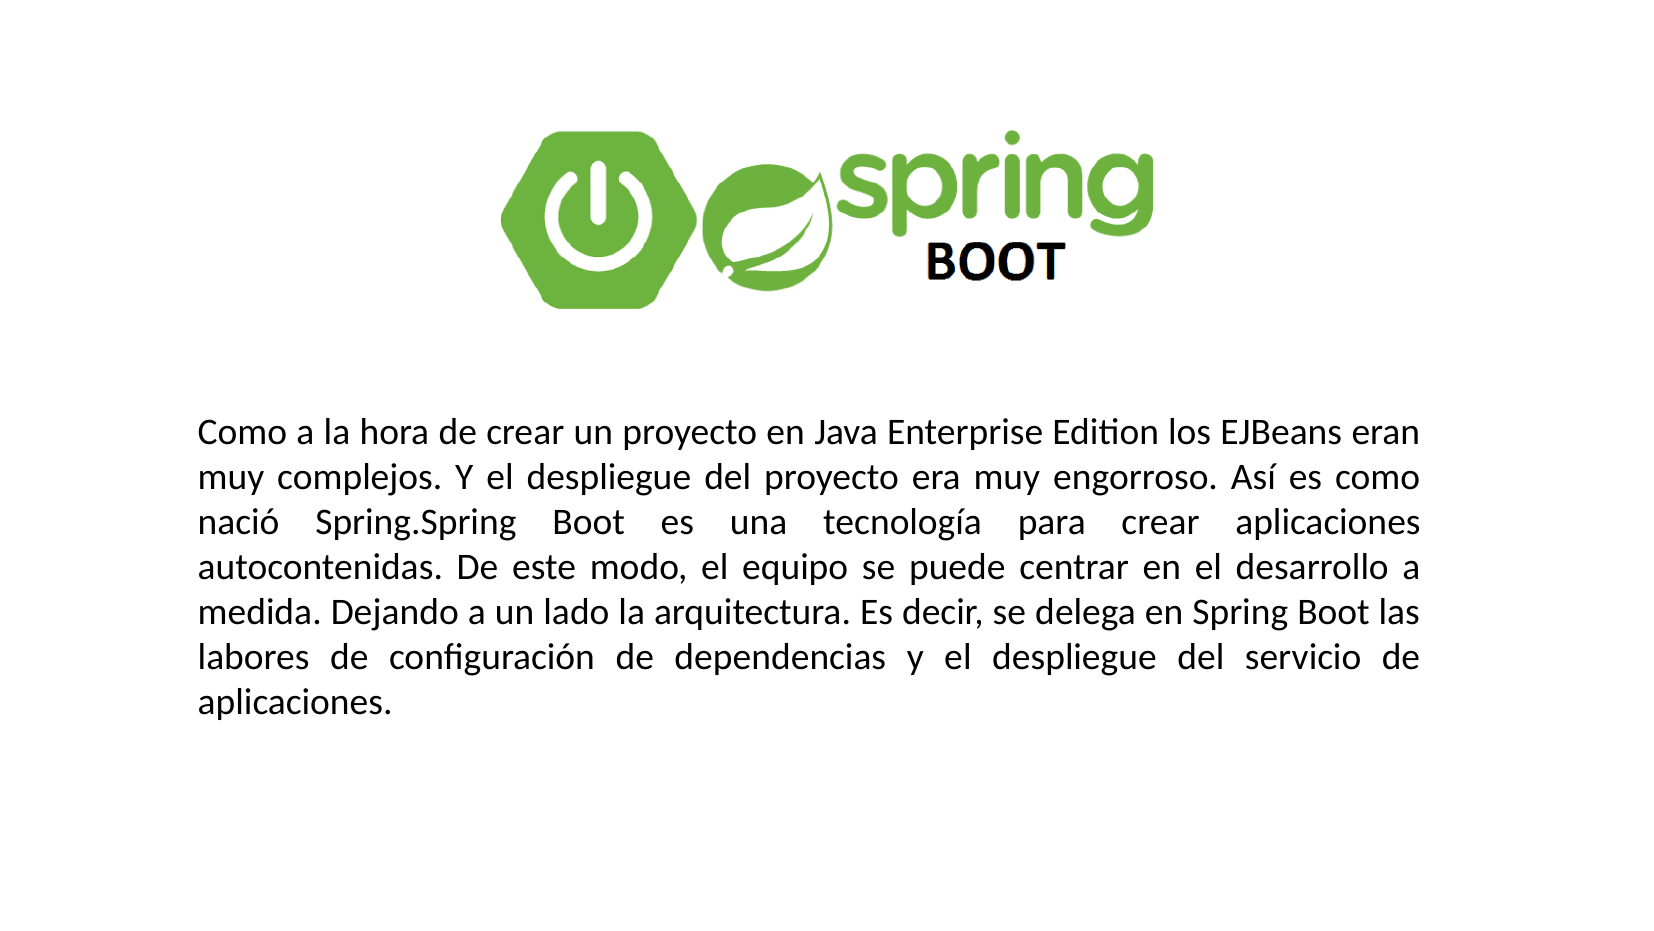

Como a la hora de crear un proyecto en Java Enterprise Edition los EJBeans eran muy complejos. Y el despliegue del proyecto era muy engorroso. Así es como nació Spring.Spring Boot es una tecnología para crear aplicaciones autocontenidas. De este modo, el equipo se puede centrar en el desarrollo a medida. Dejando a un lado la arquitectura. Es decir, se delega en Spring Boot las labores de configuración de dependencias y el despliegue del servicio de aplicaciones.